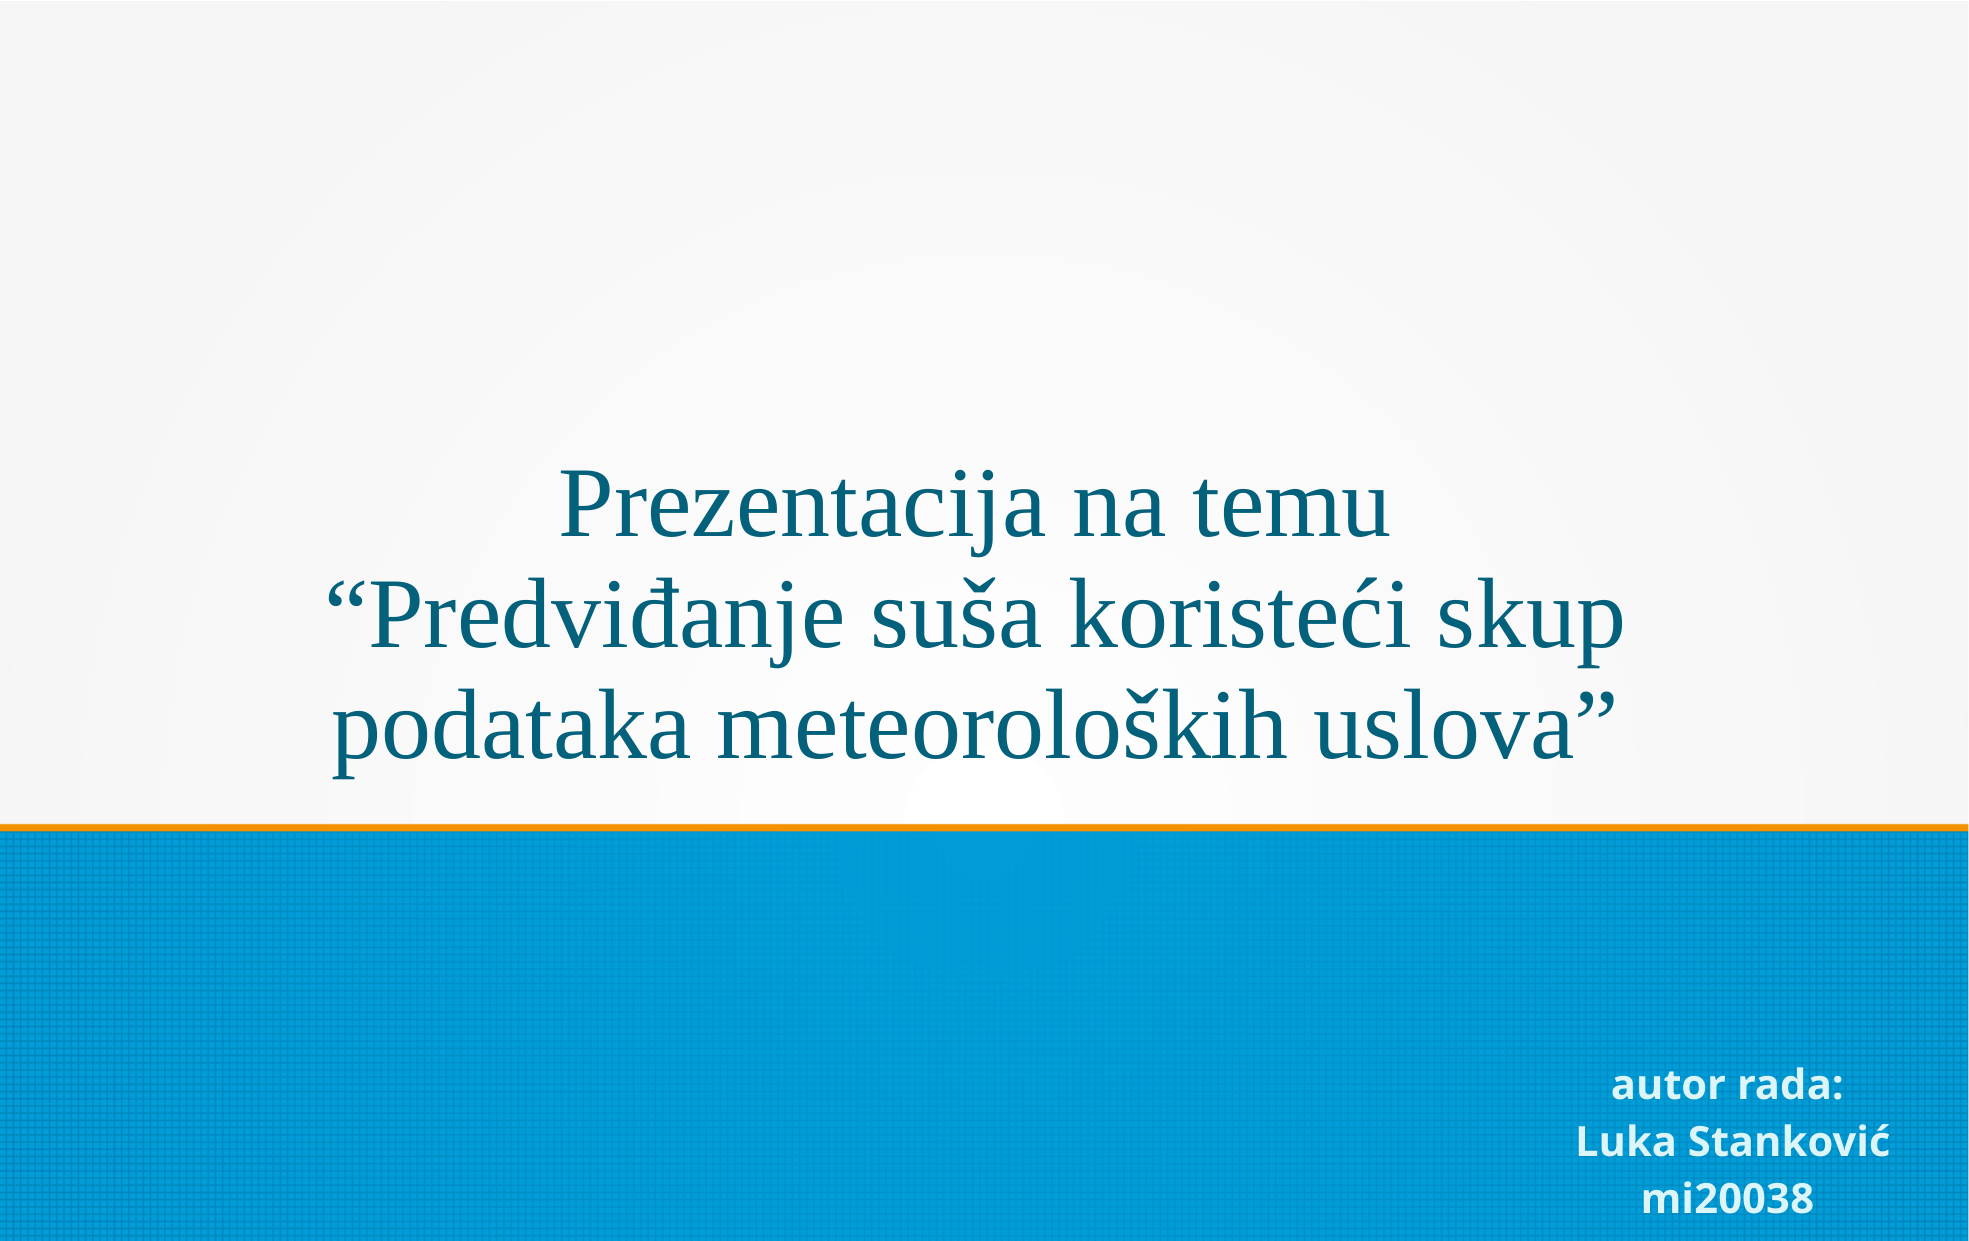

# Prezentacija na temu
“Predviđanje suša koristeći skup
podataka meteoroloških uslova”
autor rada:
Luka Stanković
mi20038